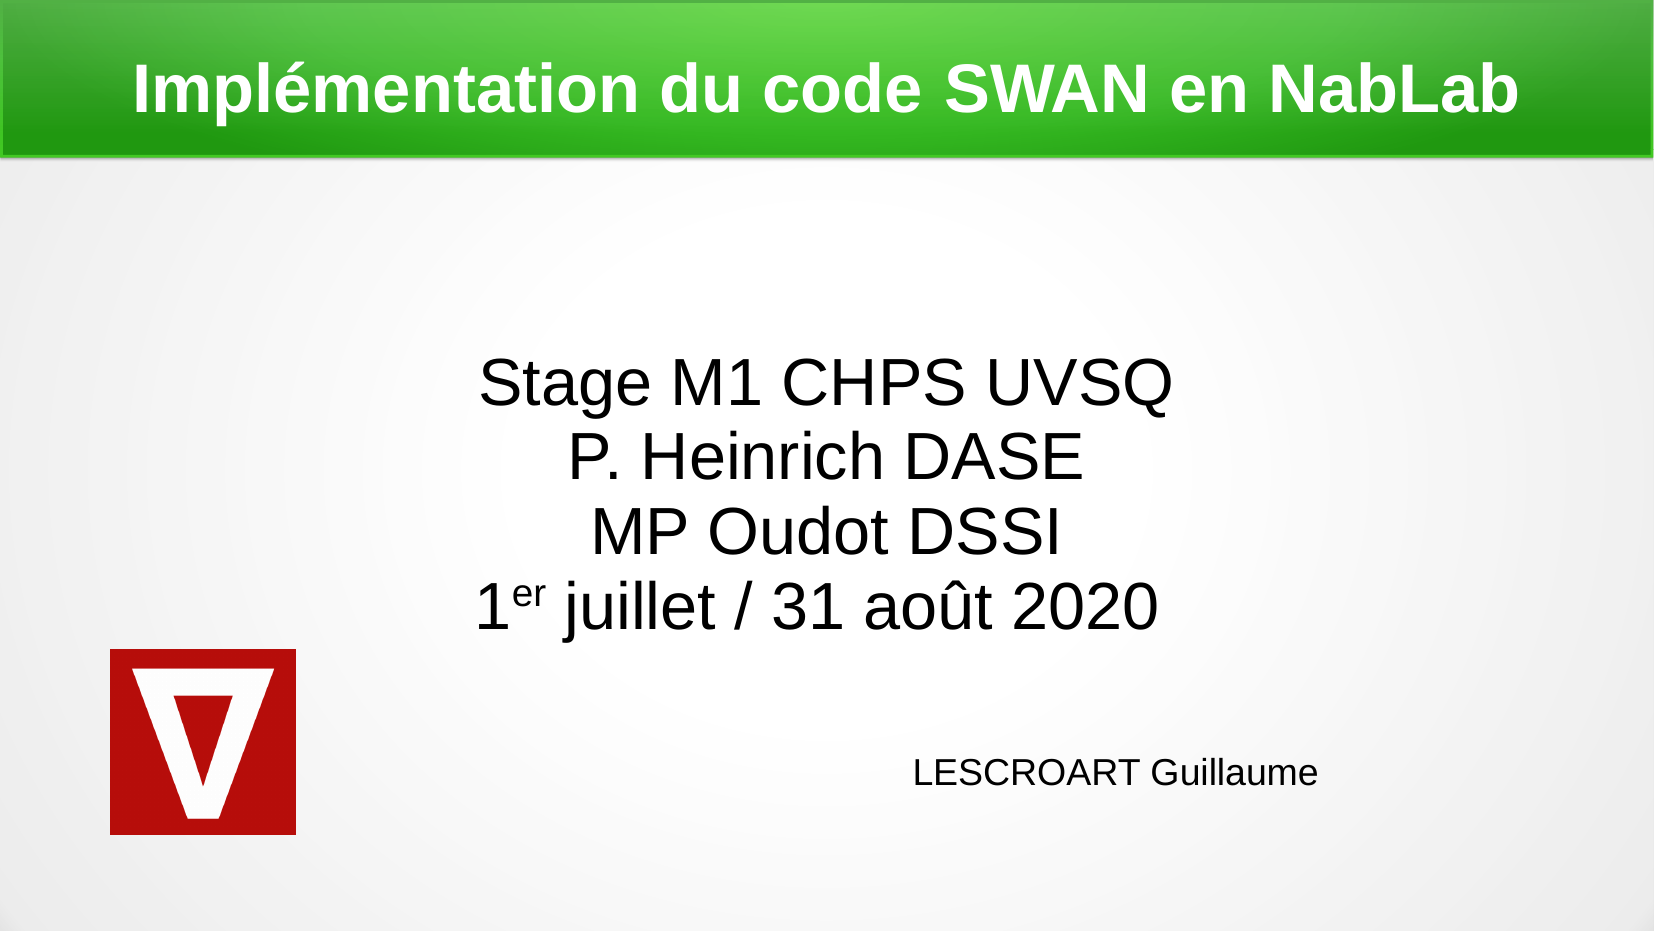

# Implémentation du code 	SWAN en NabLab
Stage M1 CHPS UVSQ
P. Heinrich DASE
MP Oudot DSSI
1er juillet / 31 août 2020
LESCROART Guillaume